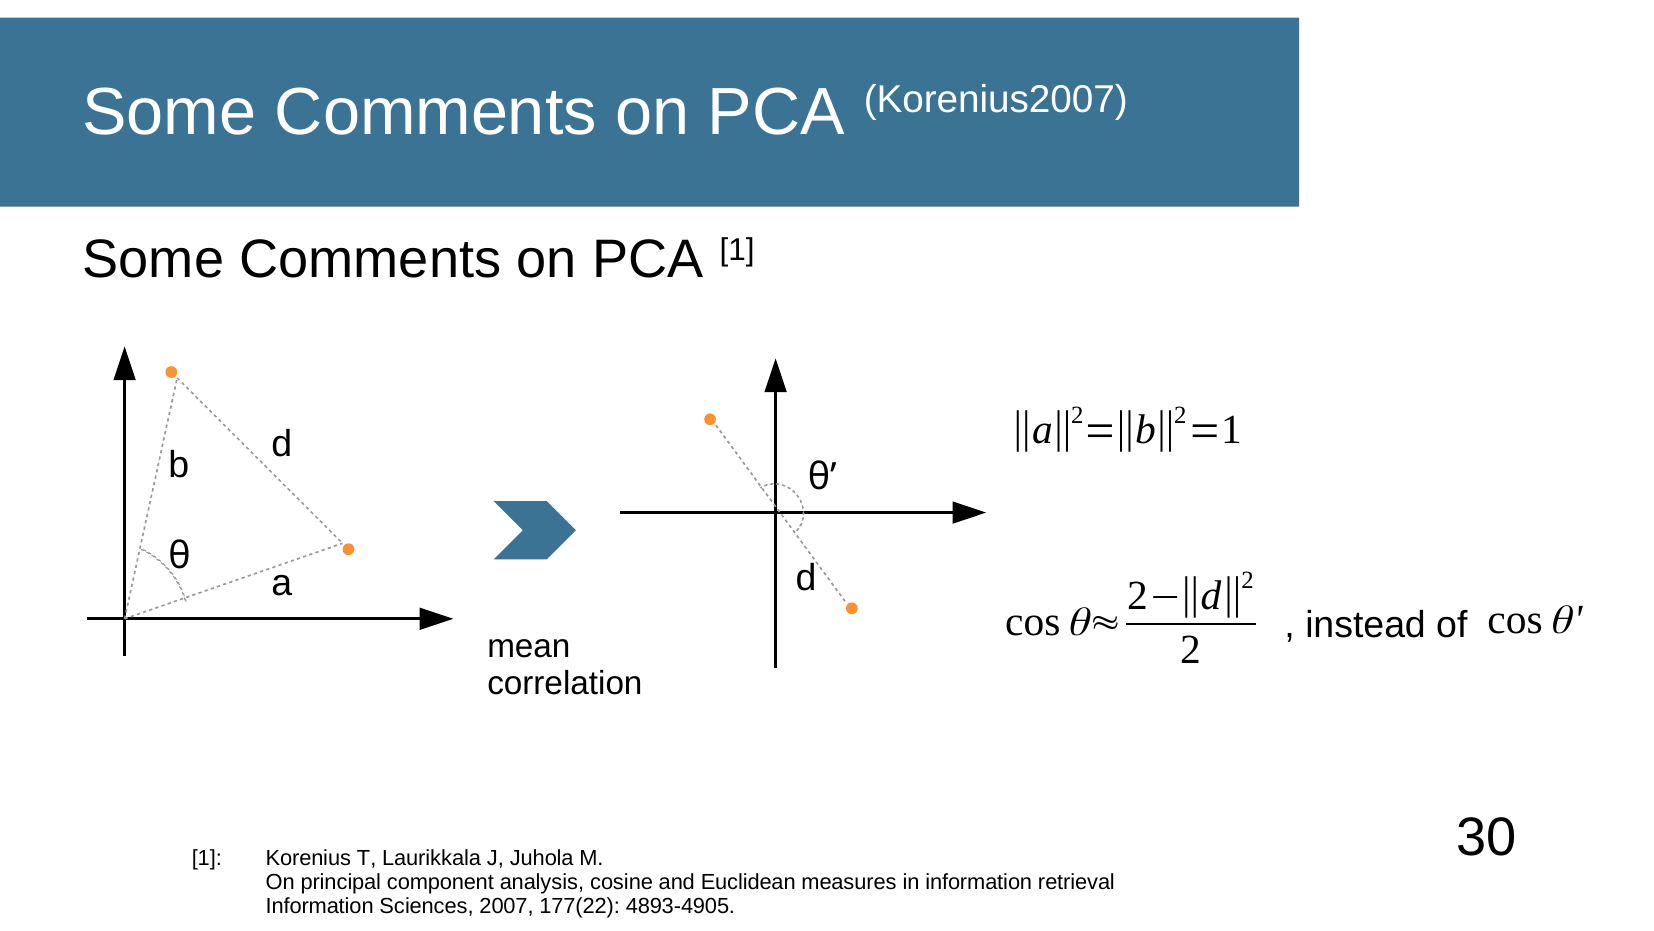

# Some Comments on PCA (Korenius2007)
Some Comments on PCA [1]
d
b
θ’
θ
d
a
, instead of
mean
correlation
[1]:	Korenius T, Laurikkala J, Juhola M.
	On principal component analysis, cosine and Euclidean measures in information retrieval
	Information Sciences, 2007, 177(22): 4893-4905.